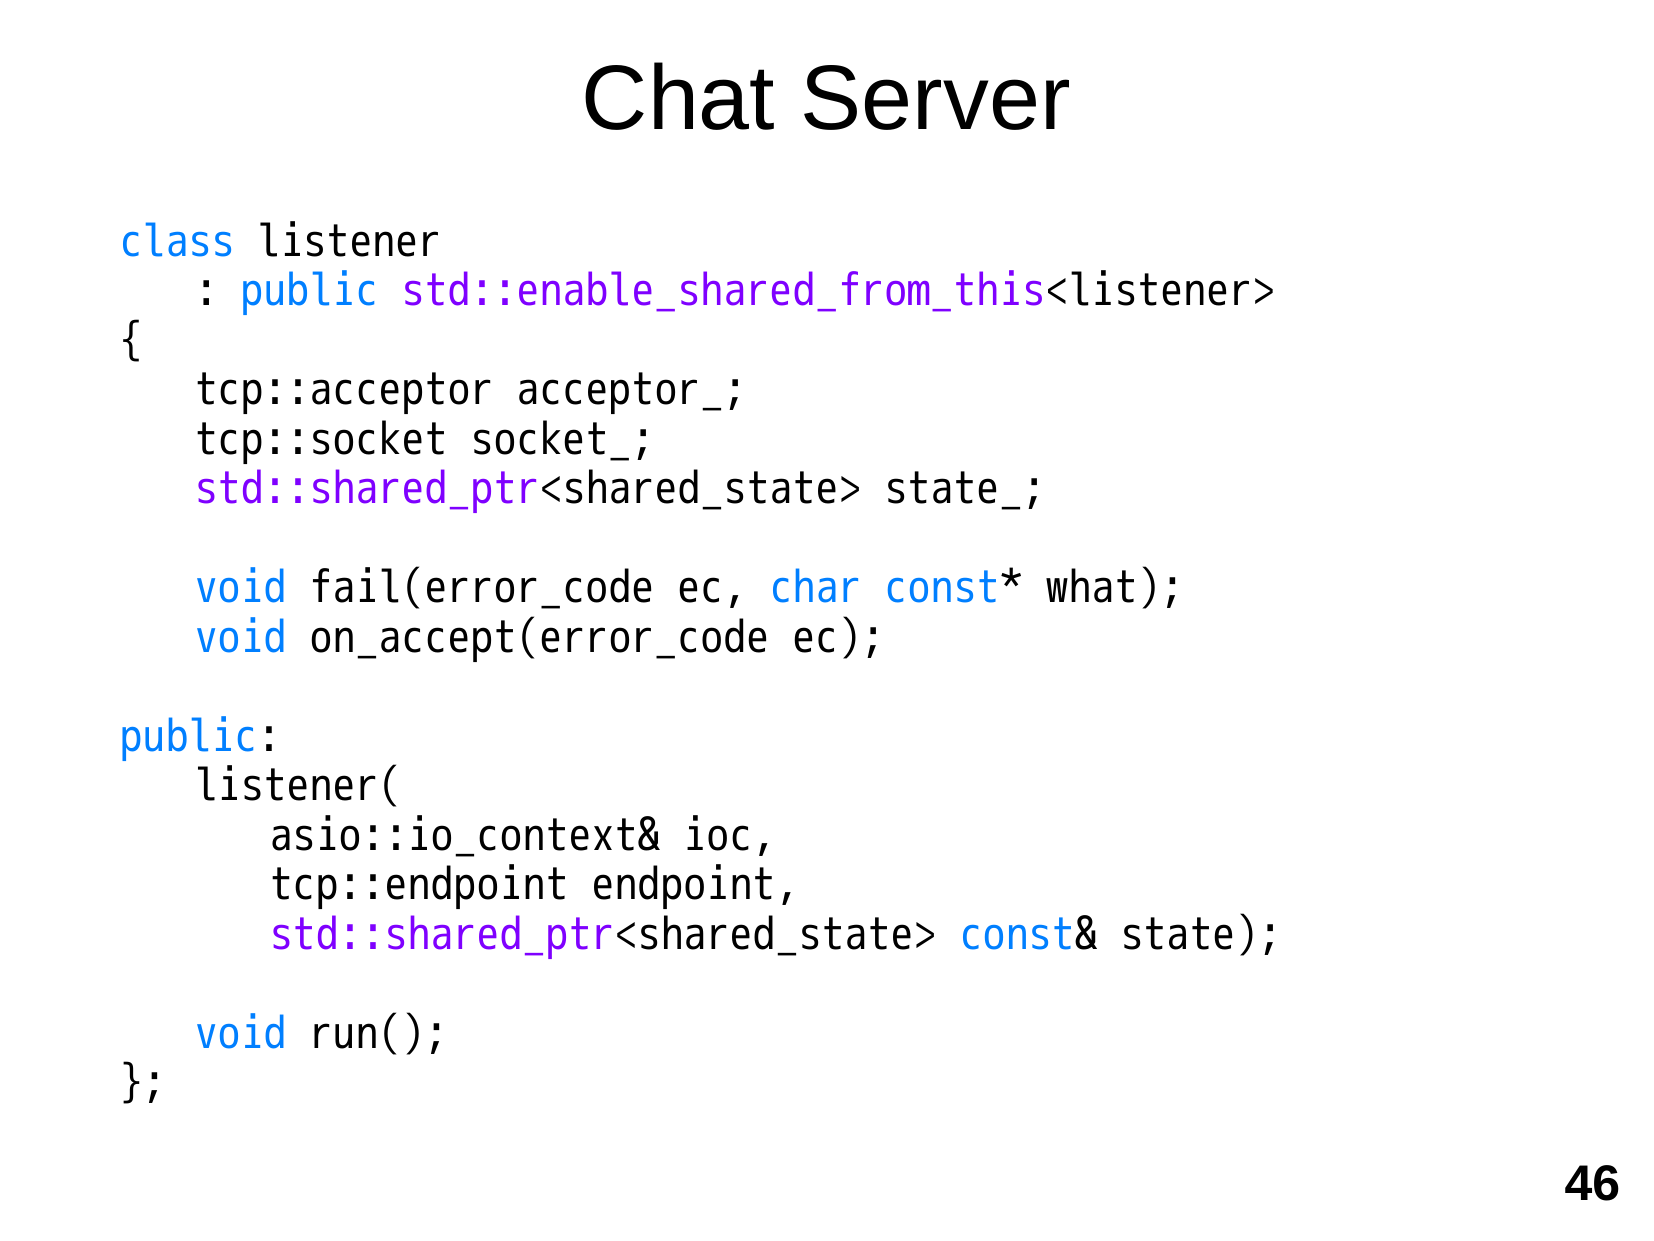

# Chat Server
class listener
	: public std::enable_shared_from_this<listener>
{
	tcp::acceptor acceptor_;
	tcp::socket socket_;
	std::shared_ptr<shared_state> state_;
	void fail(error_code ec, char const* what);
	void on_accept(error_code ec);
public:
	listener(
		asio::io_context& ioc,
		tcp::endpoint endpoint,
		std::shared_ptr<shared_state> const& state);
	void run();
};
46